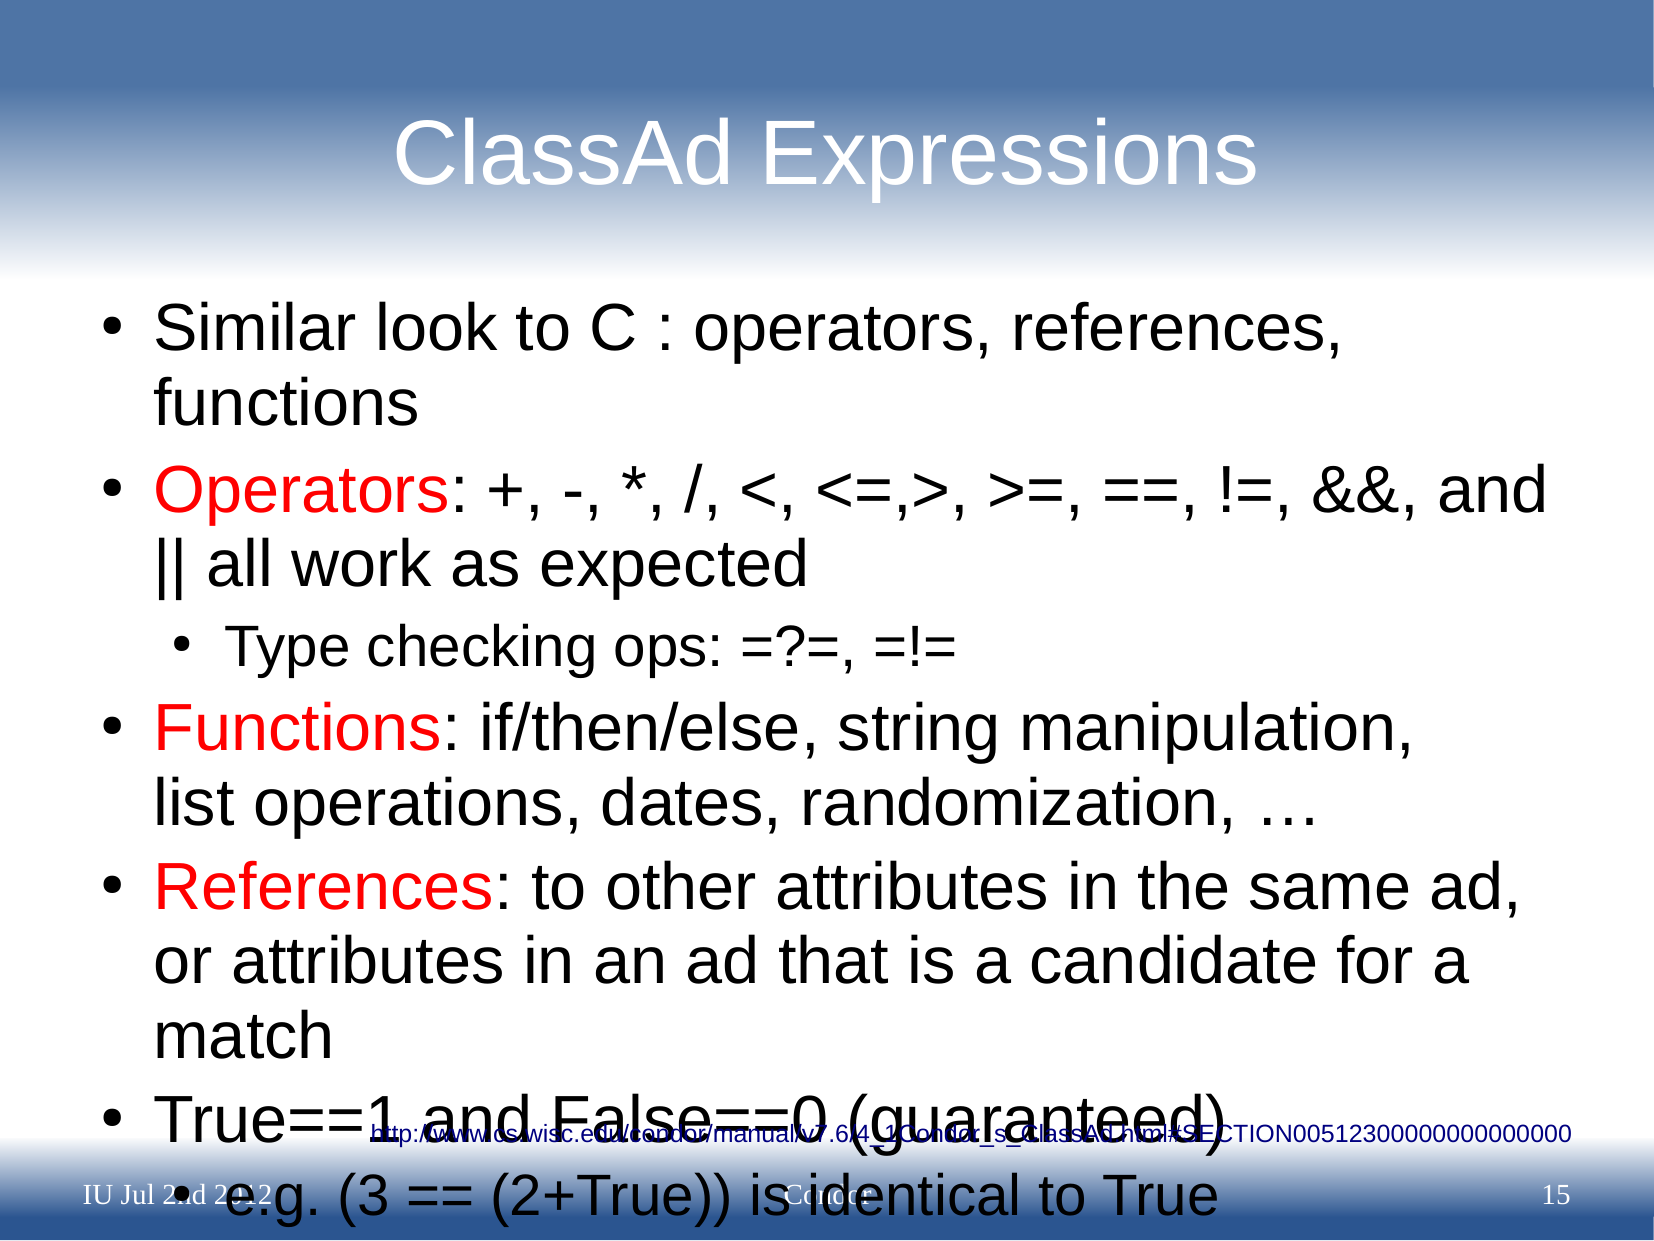

# ClassAd Expressions
Similar look to C : operators, references, functions
Operators: +, -, *, /, <, <=,>, >=, ==, !=, &&, and || all work as expected
Type checking ops: =?=, =!=
Functions: if/then/else, string manipulation,
list operations, dates, randomization, …
References: to other attributes in the same ad, or attributes in an ad that is a candidate for a match
True==1 and False==0 (guaranteed)
e.g. (3 == (2+True)) is identical to True
Explicit UNDEFINED
http://www.cs.wisc.edu/condor/manual/v7.6/4_1Condor_s_ClassAd.html#SECTION00512300000000000000
IU Jul 2nd 2012
Condor
15